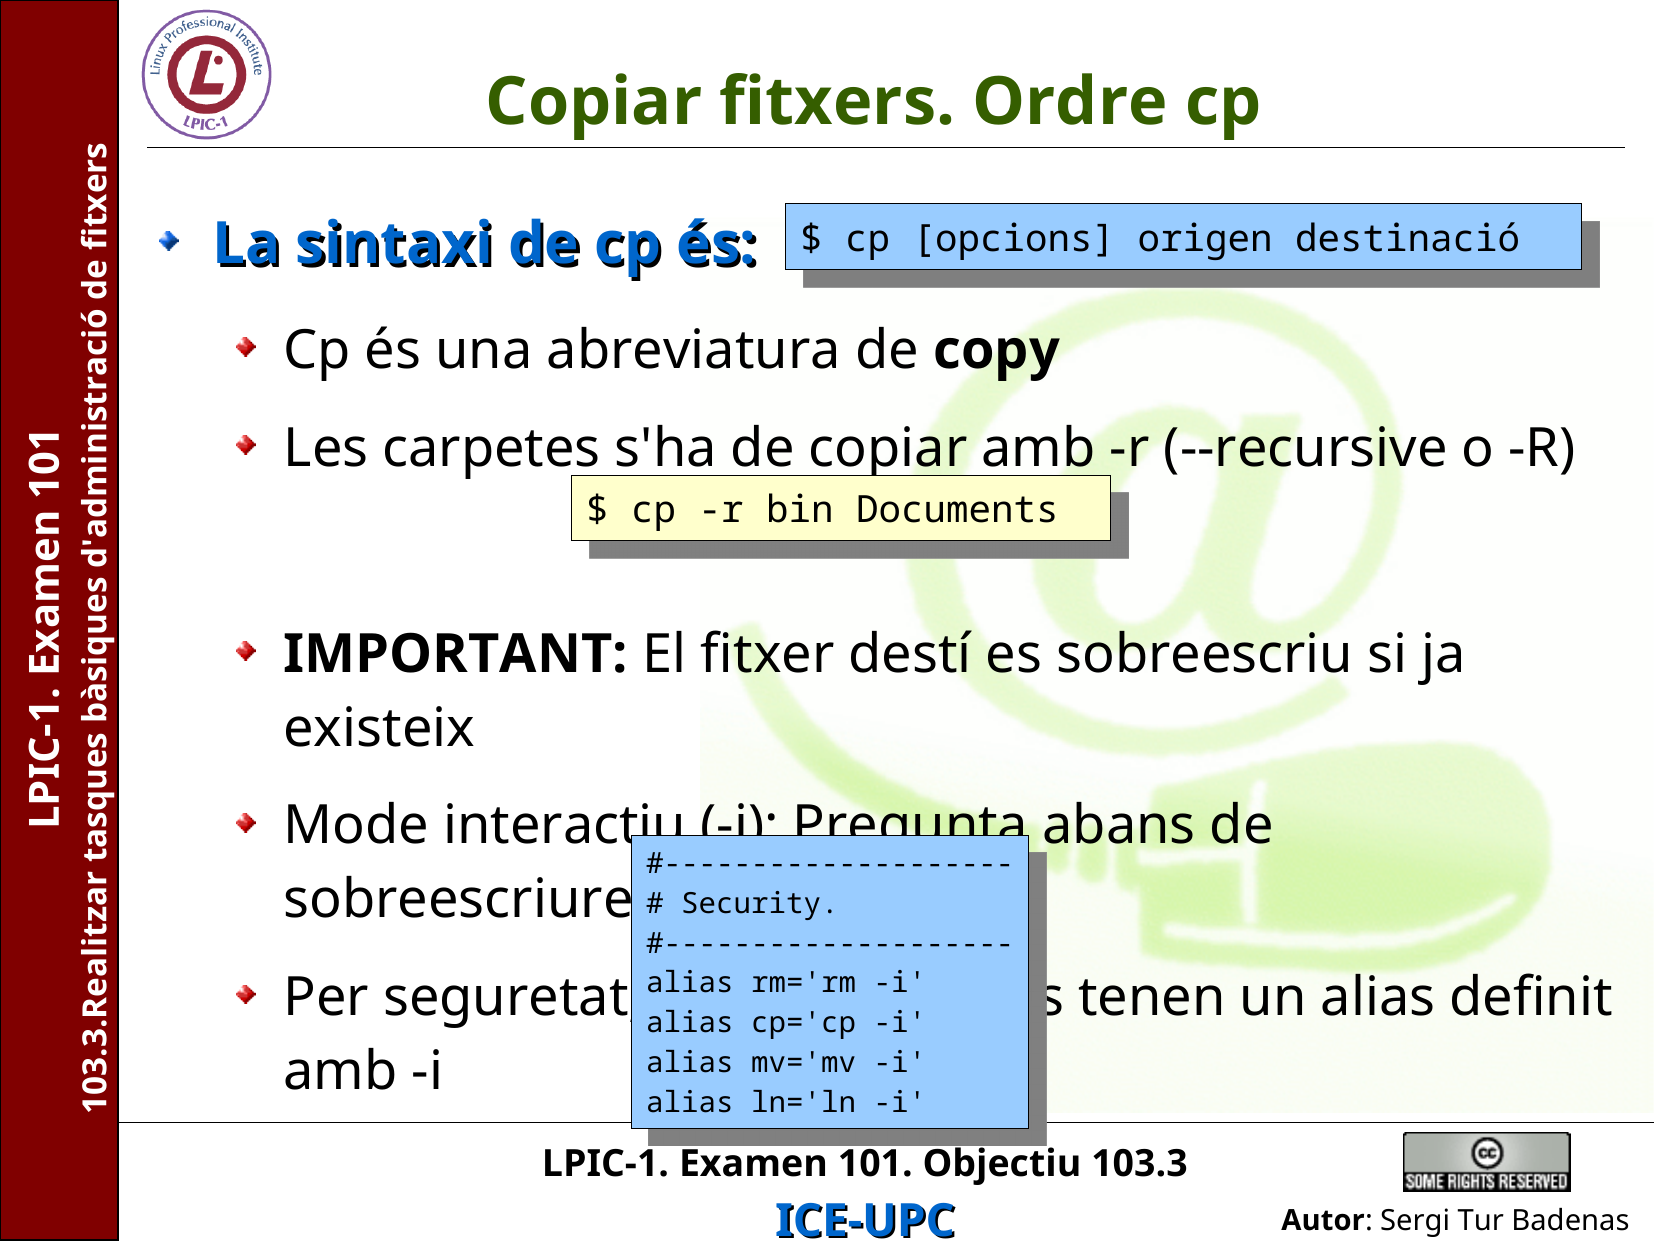

# Copiar fitxers. Ordre cp
La sintaxi de cp és:
Cp és una abreviatura de copy
Les carpetes s'ha de copiar amb -r (--recursive o -R)
IMPORTANT: El fitxer destí es sobreescriu si ja existeix
Mode interactiu (-i): Pregunta abans de sobreescriure
Per seguretat, alguns sistemes tenen un alias definit amb -i
$ cp [opcions] origen destinació
$ cp -r bin Documents
#--------------------
# Security.
#--------------------
alias rm='rm -i'
alias cp='cp -i'
alias mv='mv -i'
alias ln='ln -i'